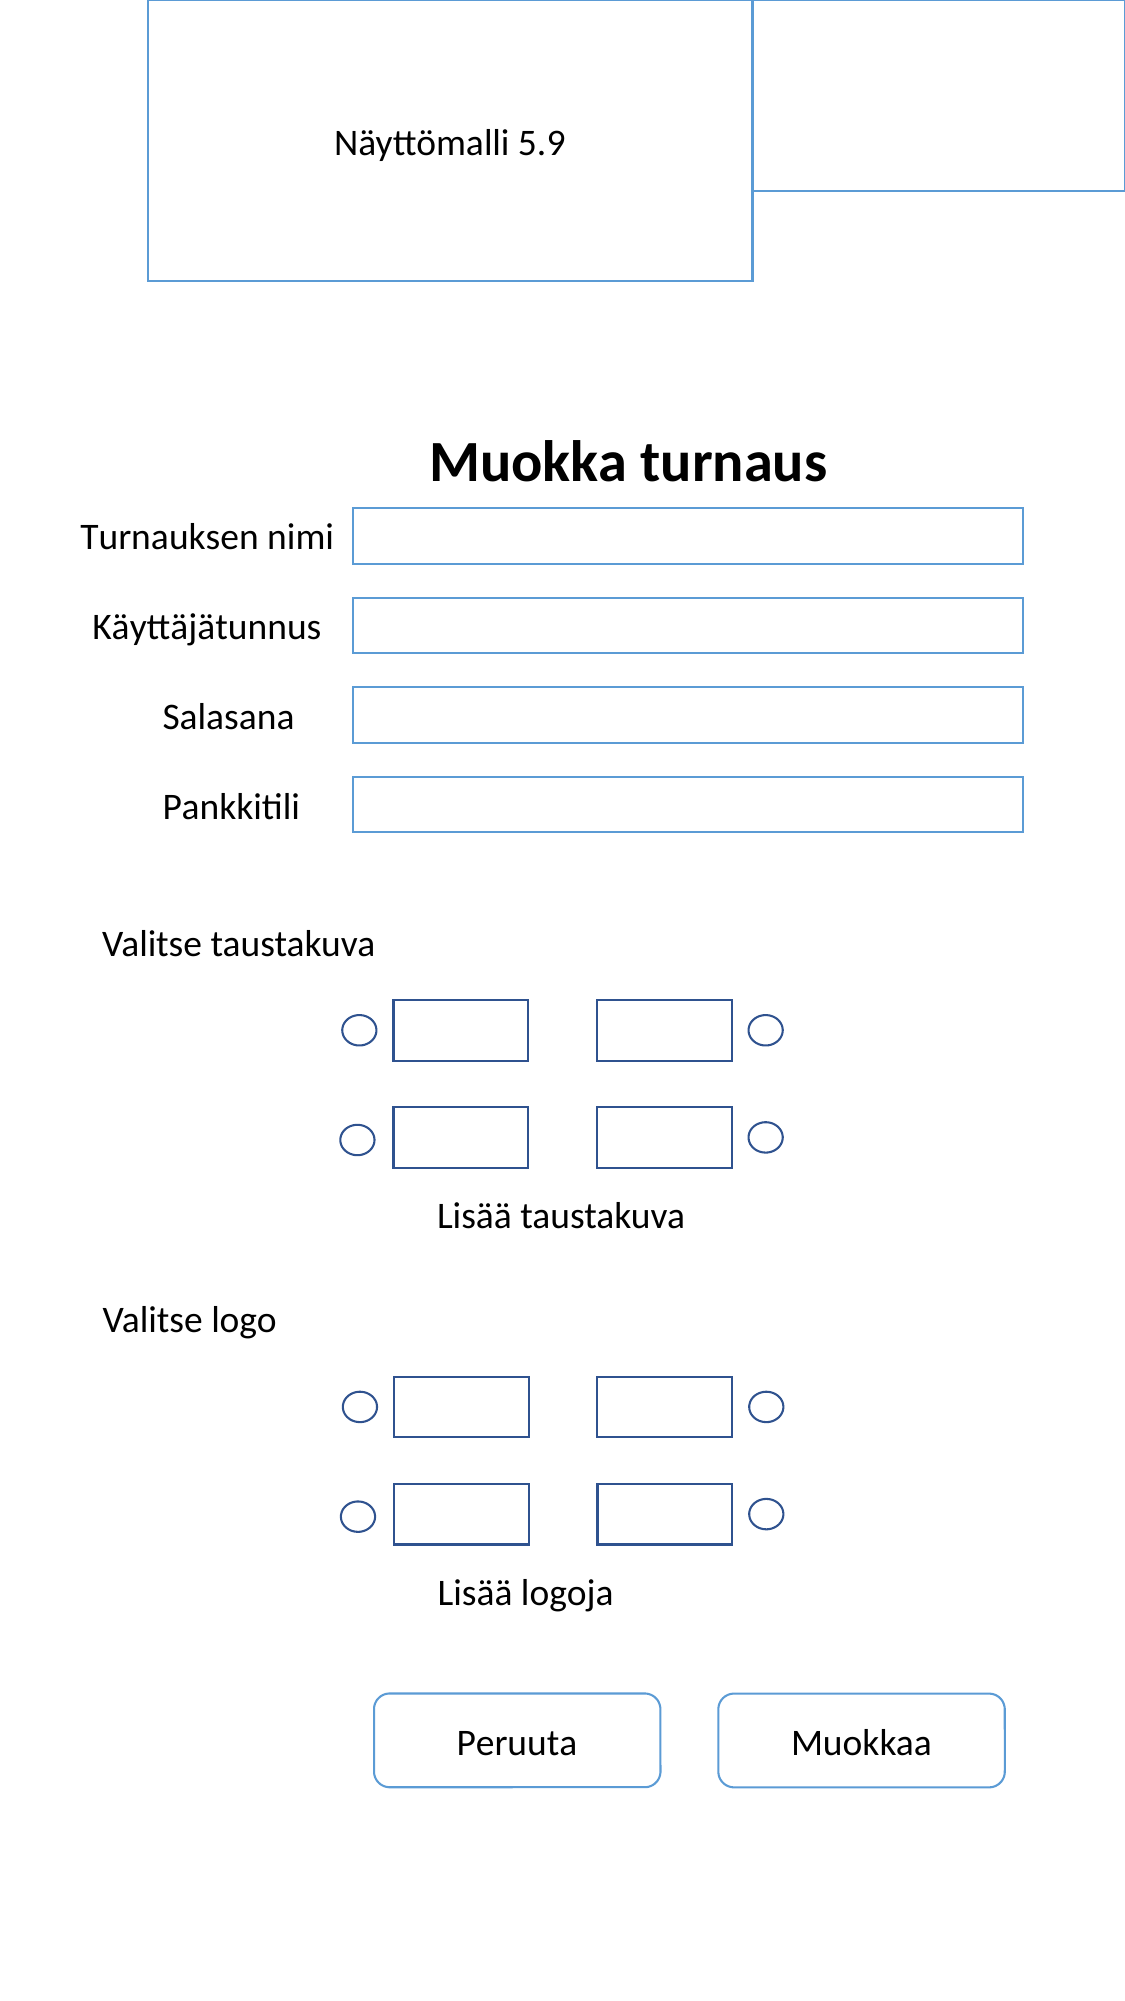

Näyttömalli 5.9
Muokka turnaus
Turnauksen nimi
Käyttäjätunnus
Salasana
Pankkitili
Valitse taustakuva
Lisää taustakuva
Valitse logo
Lisää logoja
Peruuta
Muokkaa